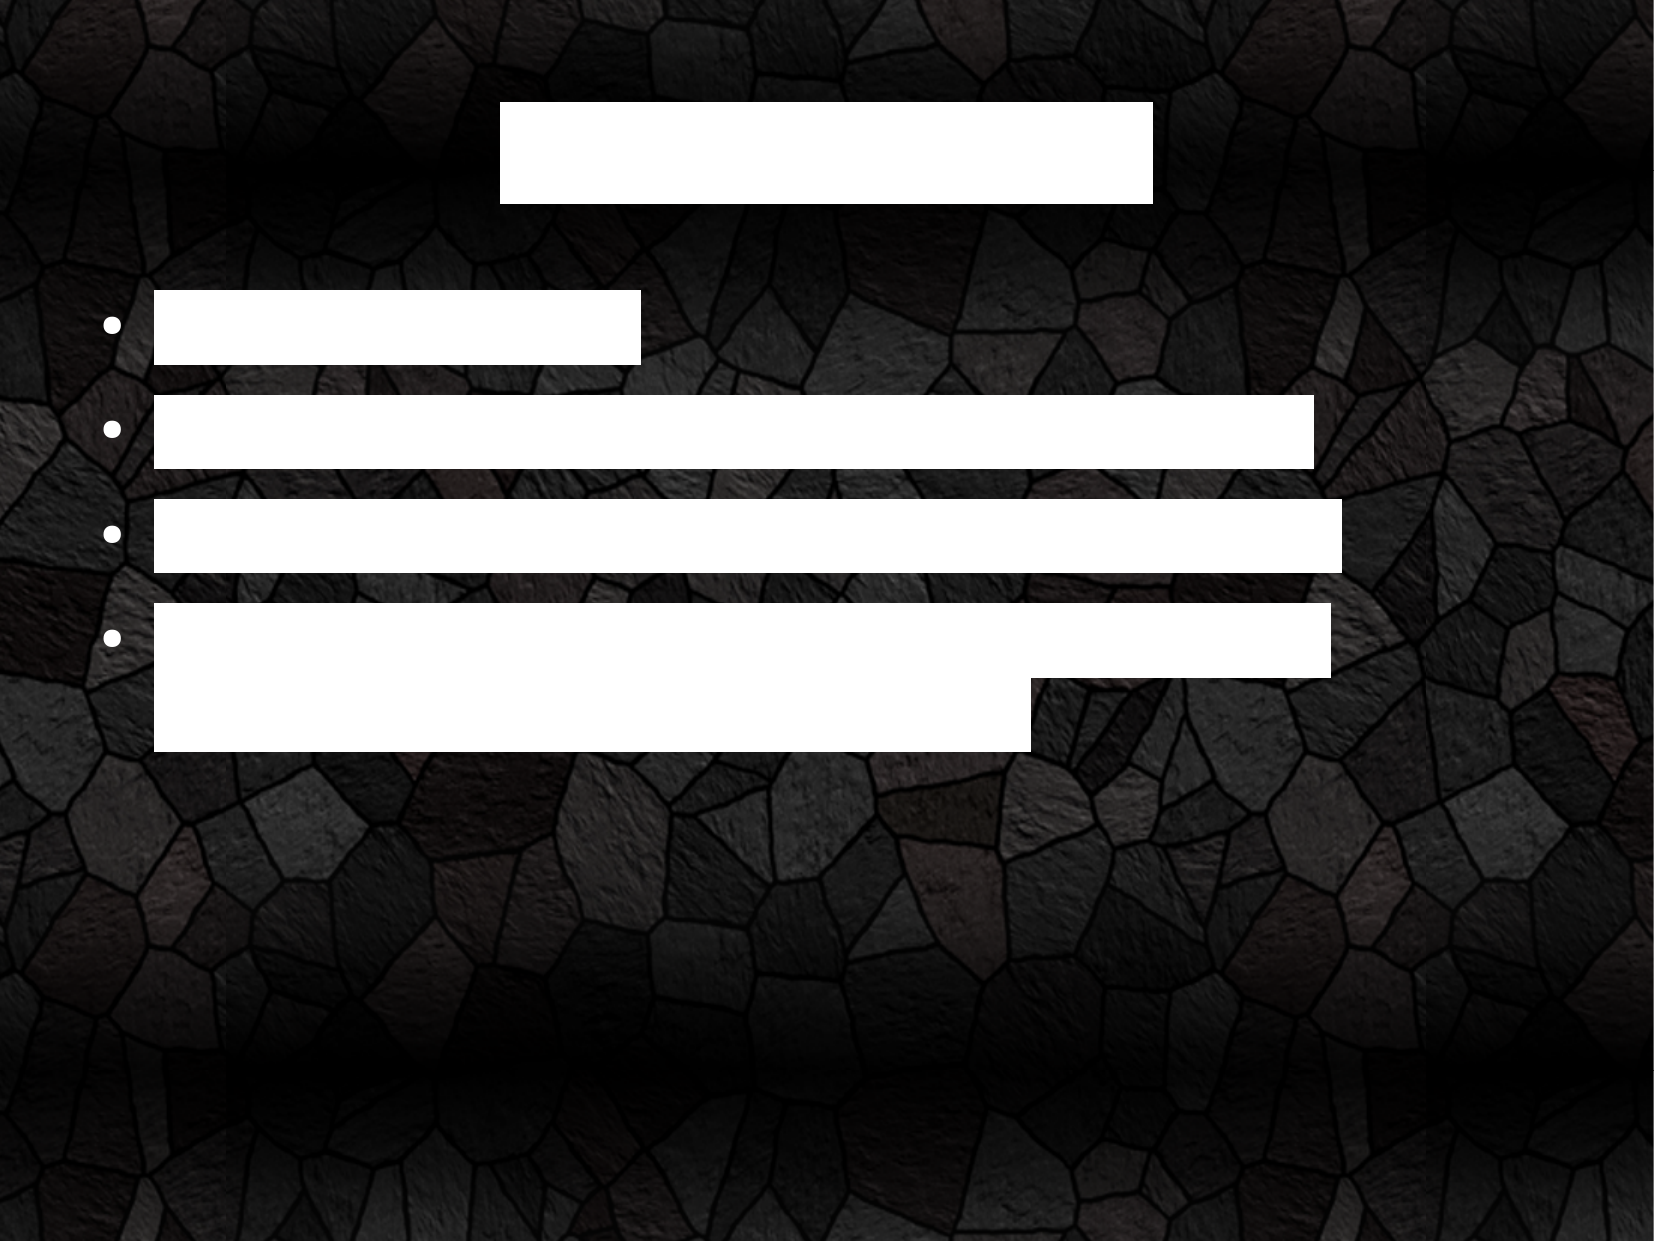

# Anteriormente...
Framework Web
Estructura MVT (Modelo/Vista/Plantilla)
Definición de modelos sencilla y potente
Desacople entra las URLS y el código a ejecutar (en el fichero urls.py)